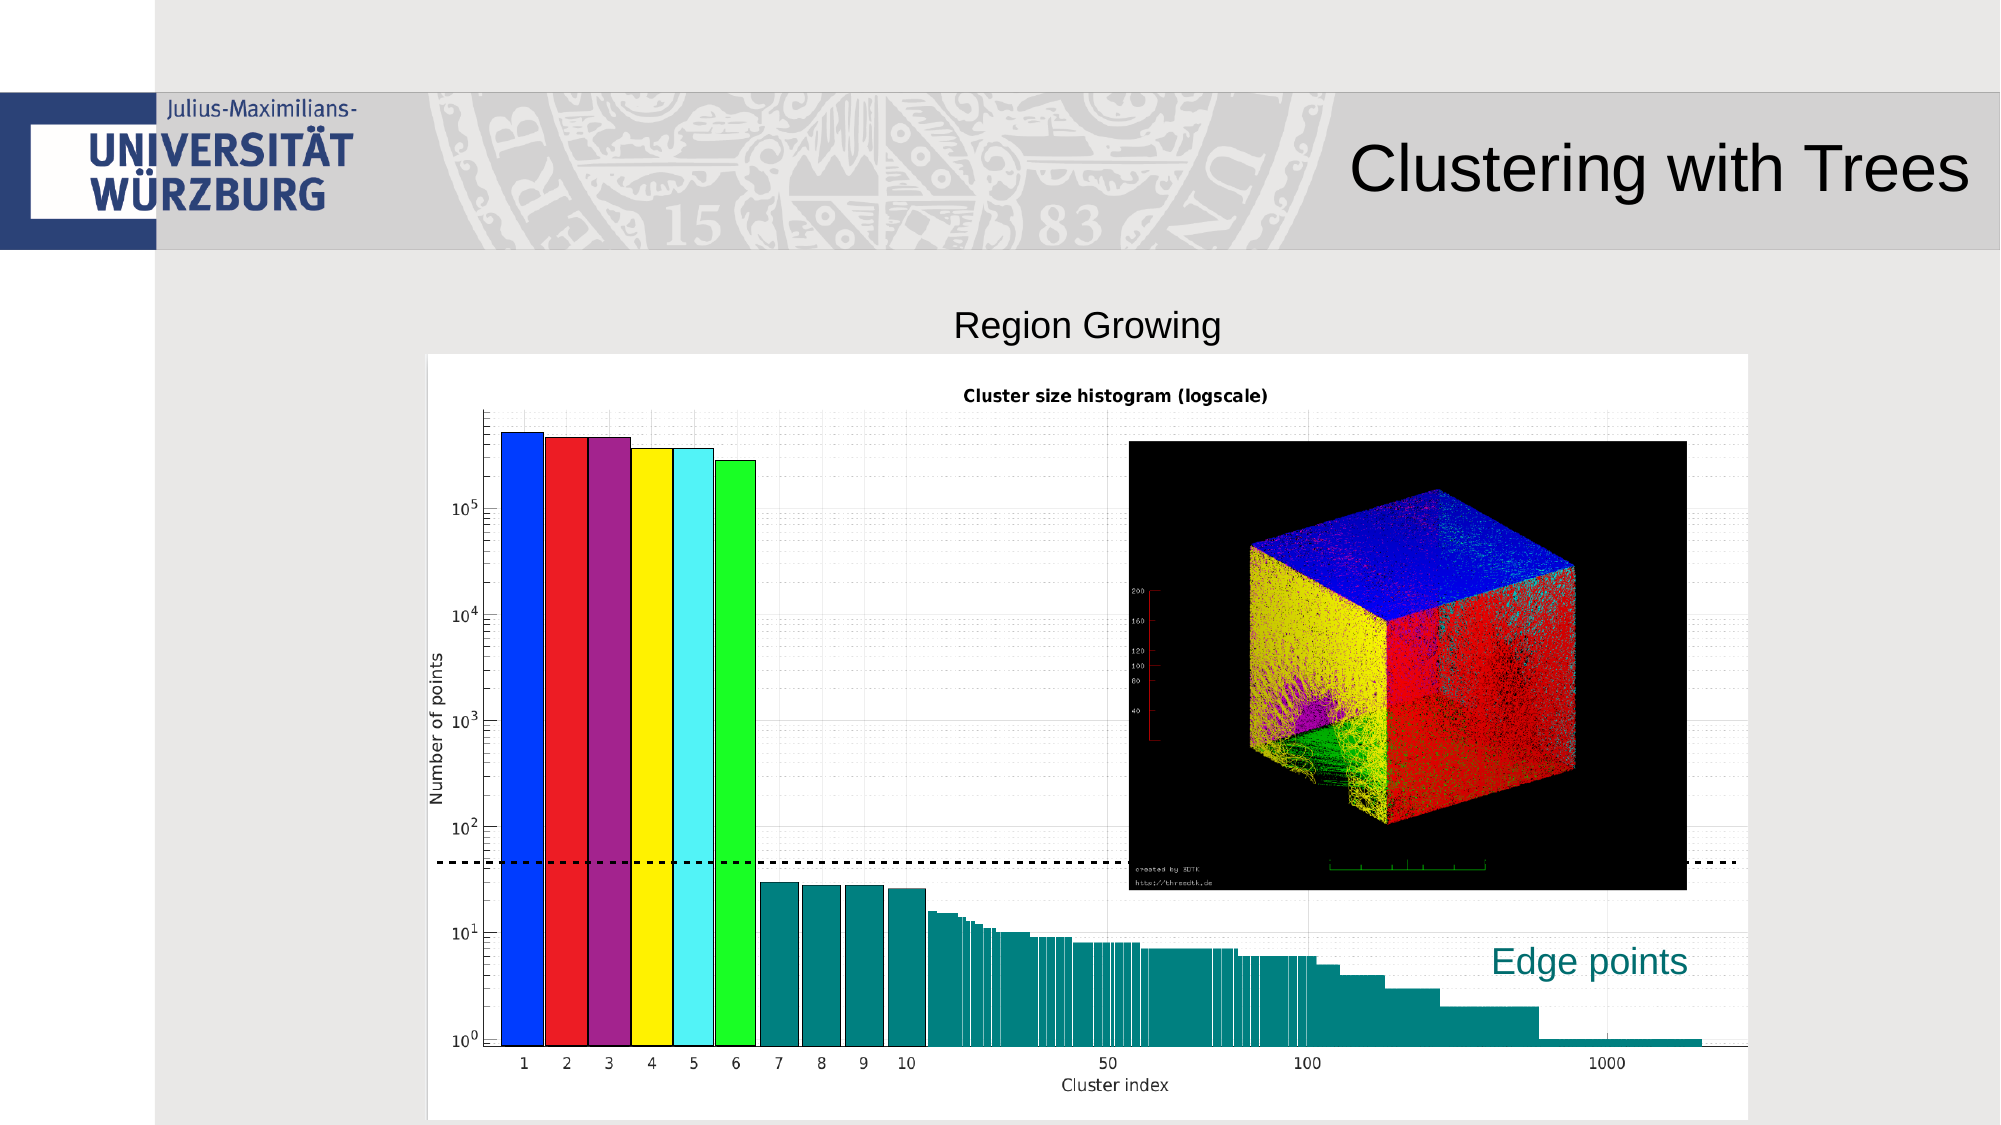

Clustering with Trees
Region Growing
Edge points